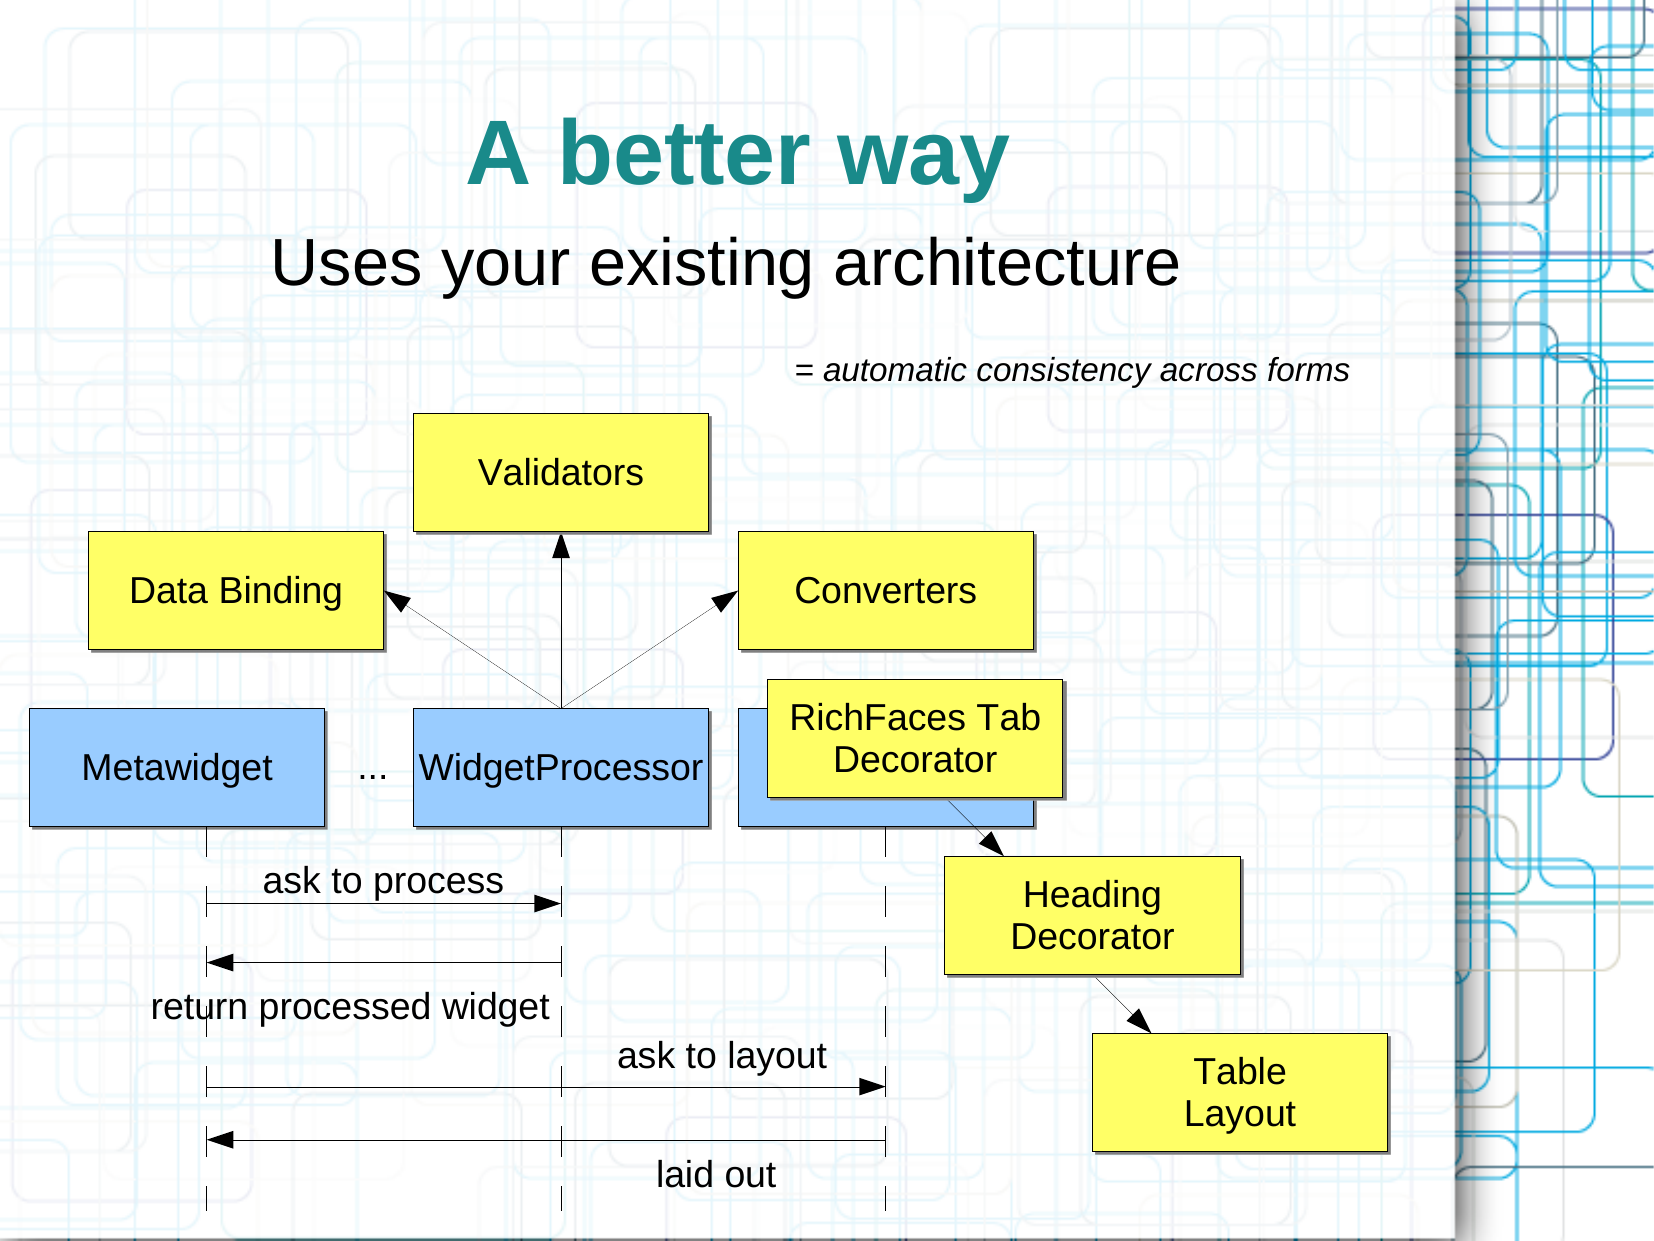

# A better way
Uses your existing architecture
= automatic consistency across forms
Validators
Data Binding
Converters
RichFaces Tab
Decorator
Metawidget
WidgetProcessor
Layout
...
ask to process
Heading
Decorator
return processed widget
ask to layout
Table
Layout
laid out